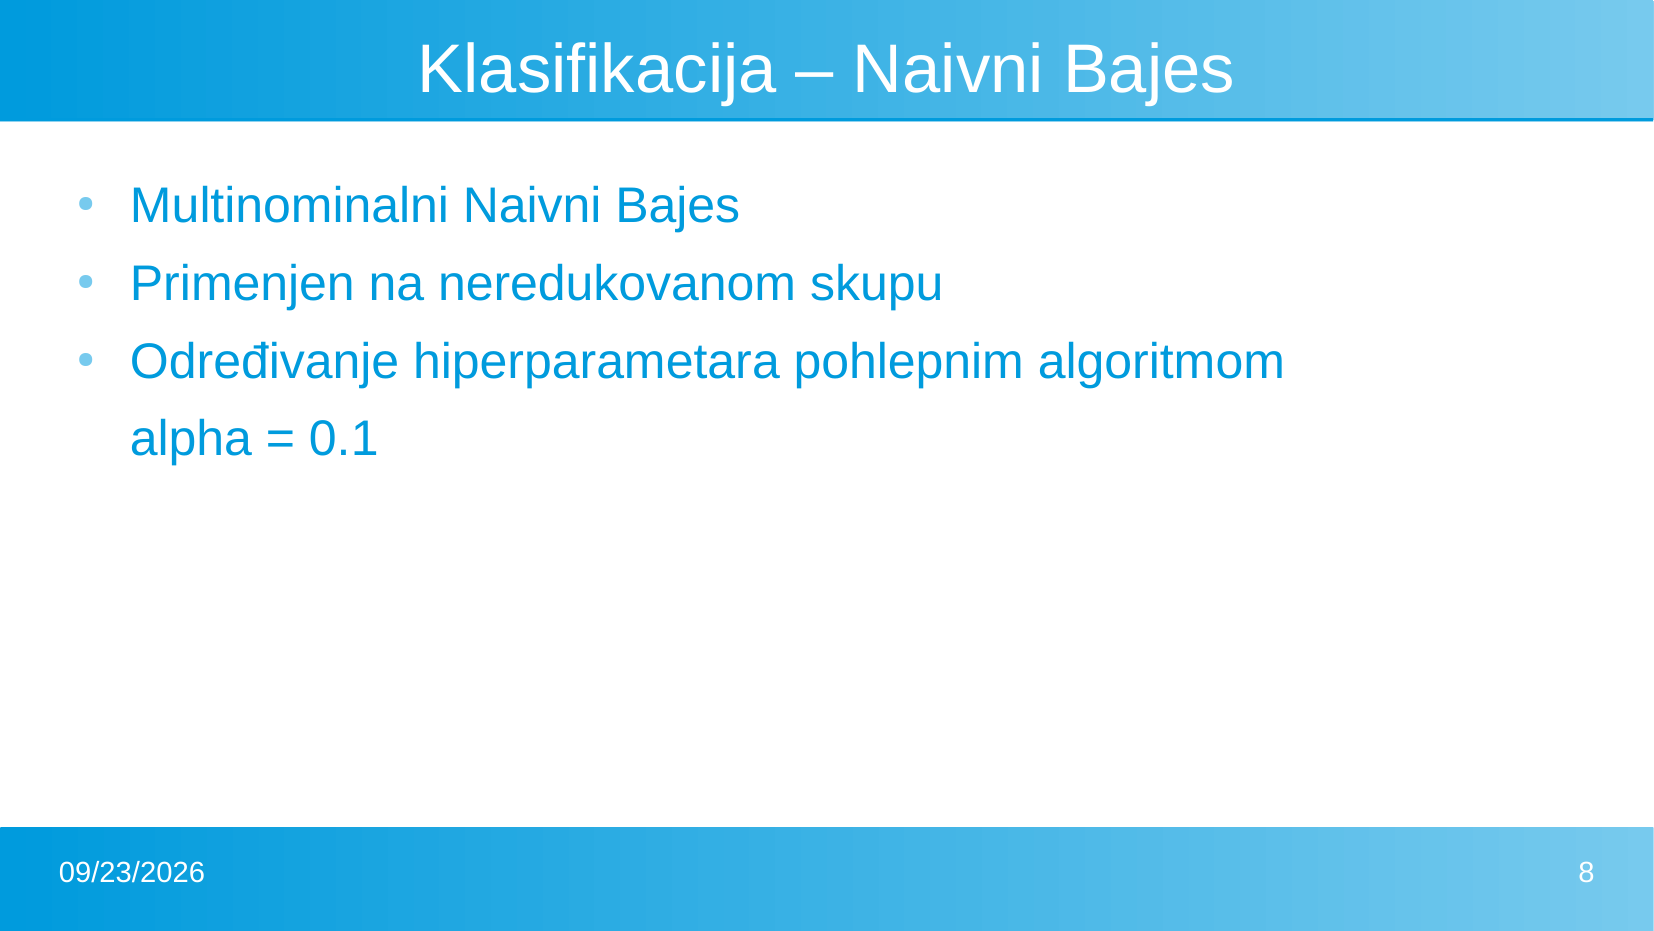

# Klasifikacija – Naivni Bajes
Multinominalni Naivni Bajes
Primenjen na neredukovanom skupu
Određivanje hiperparametara pohlepnim algoritmom
alpha = 0.1
8